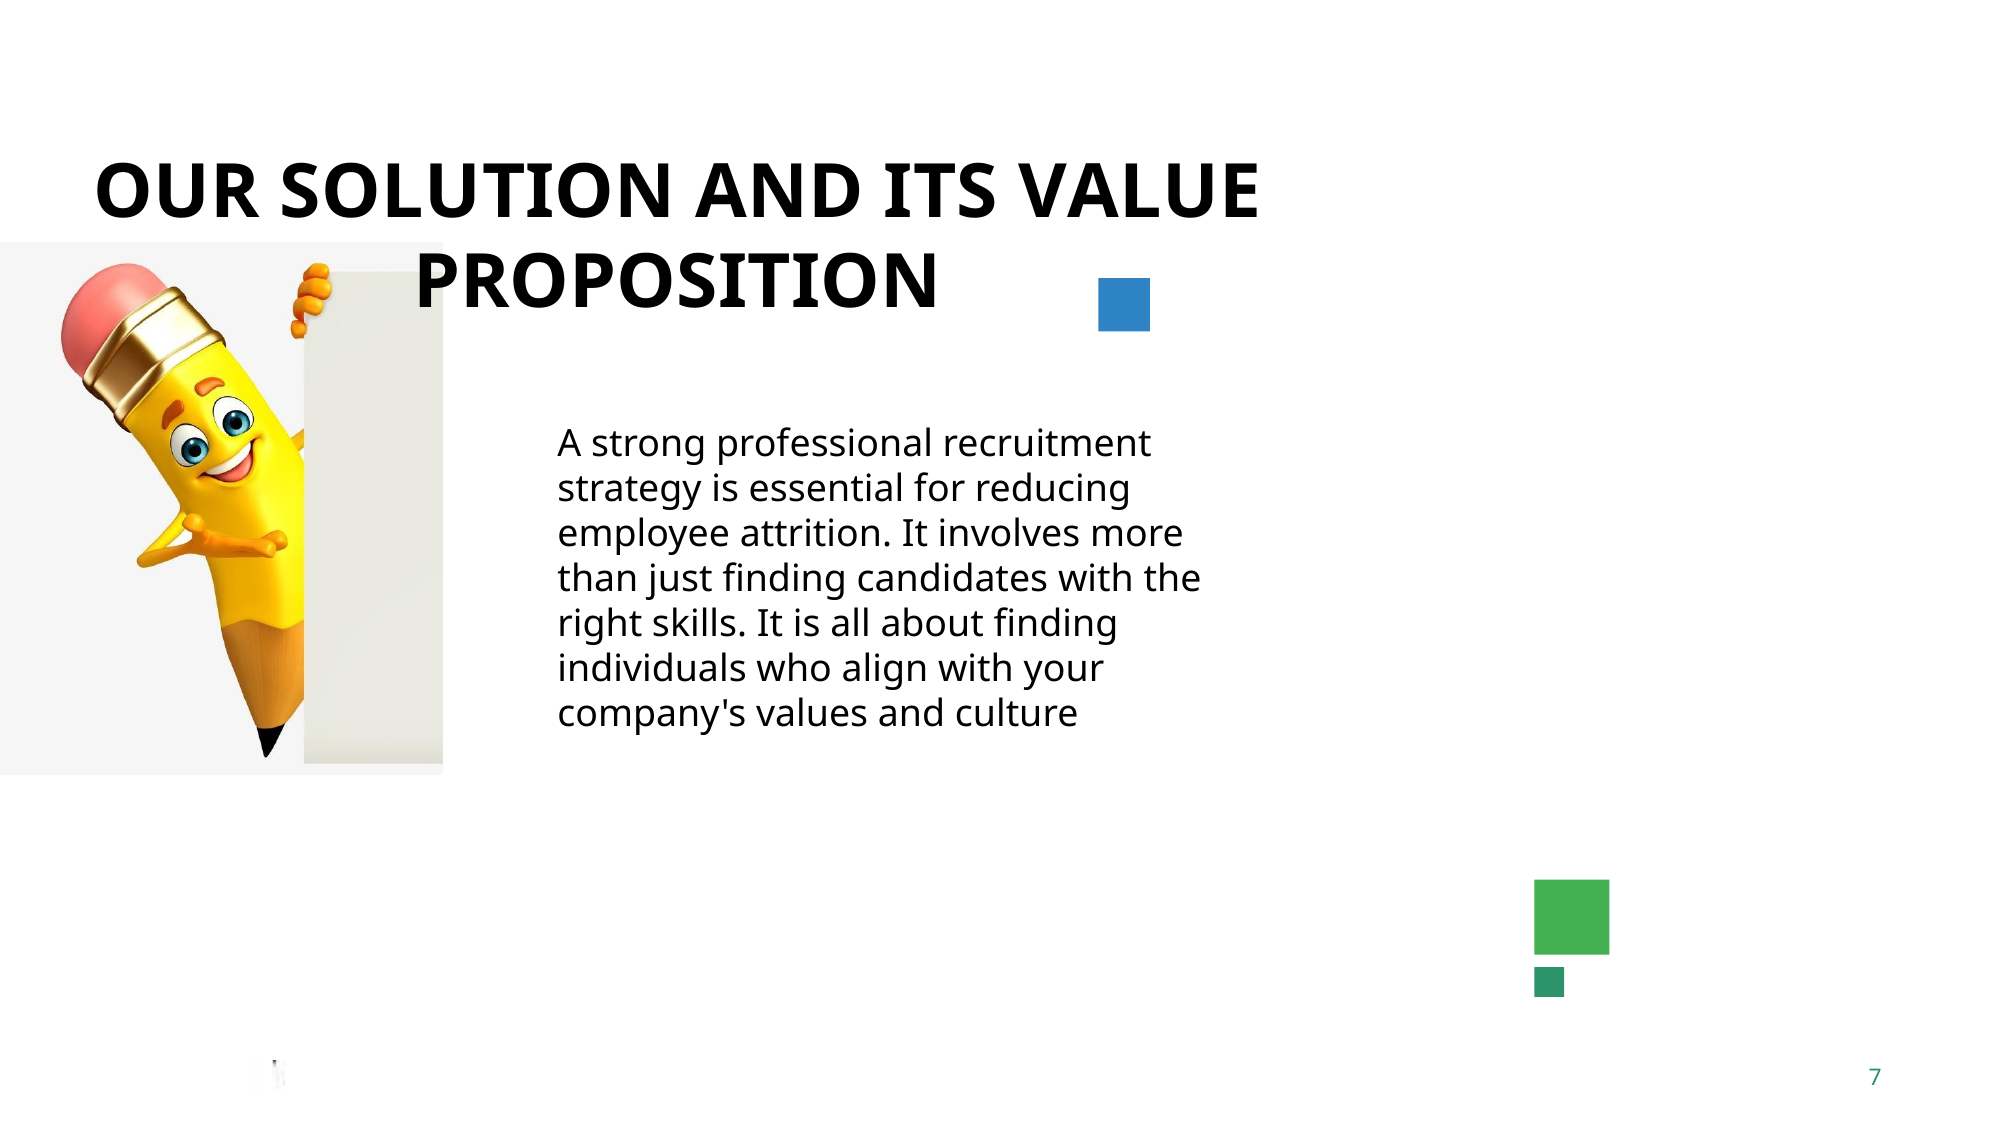

# OUR SOLUTION AND ITS VALUE PROPOSITION
A strong professional recruitment strategy is essential for reducing employee attrition. It involves more than just finding candidates with the right skills. It is all about finding individuals who align with your company's values and culture